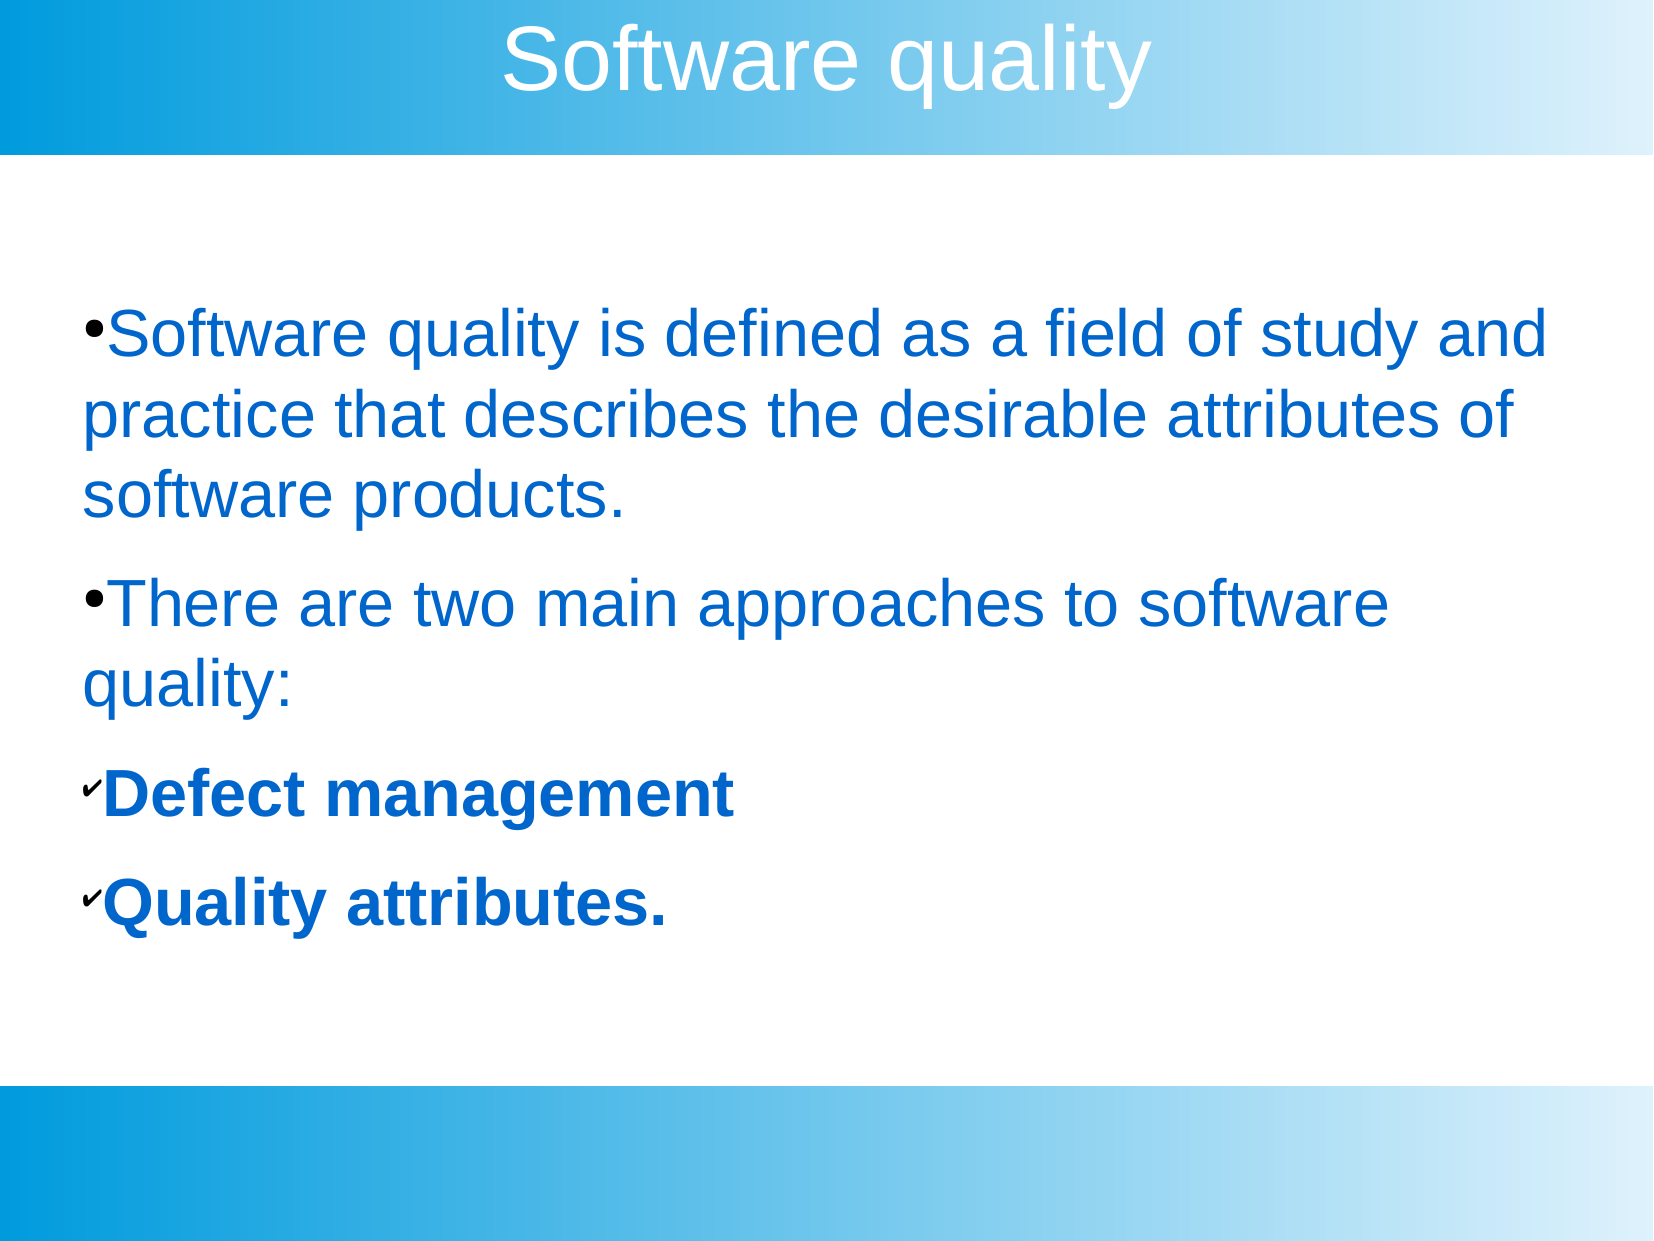

# Software quality
Software quality is defined as a field of study and practice that describes the desirable attributes of software products.
There are two main approaches to software quality:
Defect management
Quality attributes.